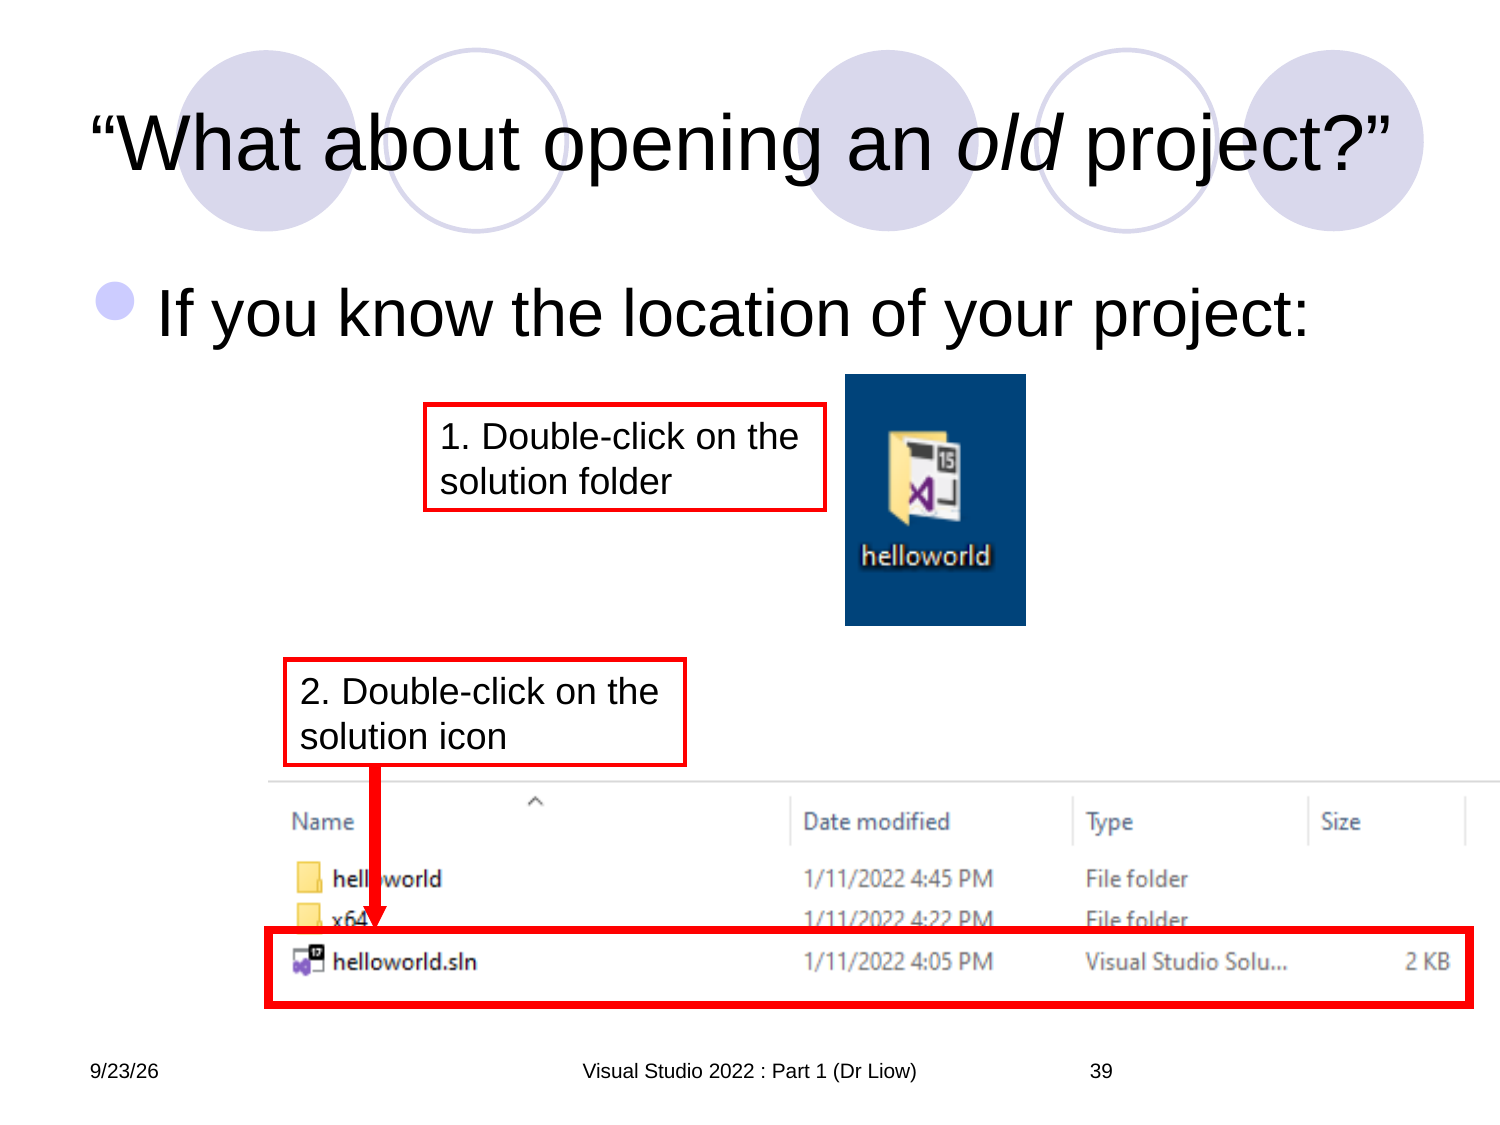

# “What about opening an old project?”
If you know the location of your project:
1. Double-click on the solution folder
2. Double-click on the solution icon
Visual Studio 2022 : Part 1 (Dr Liow)